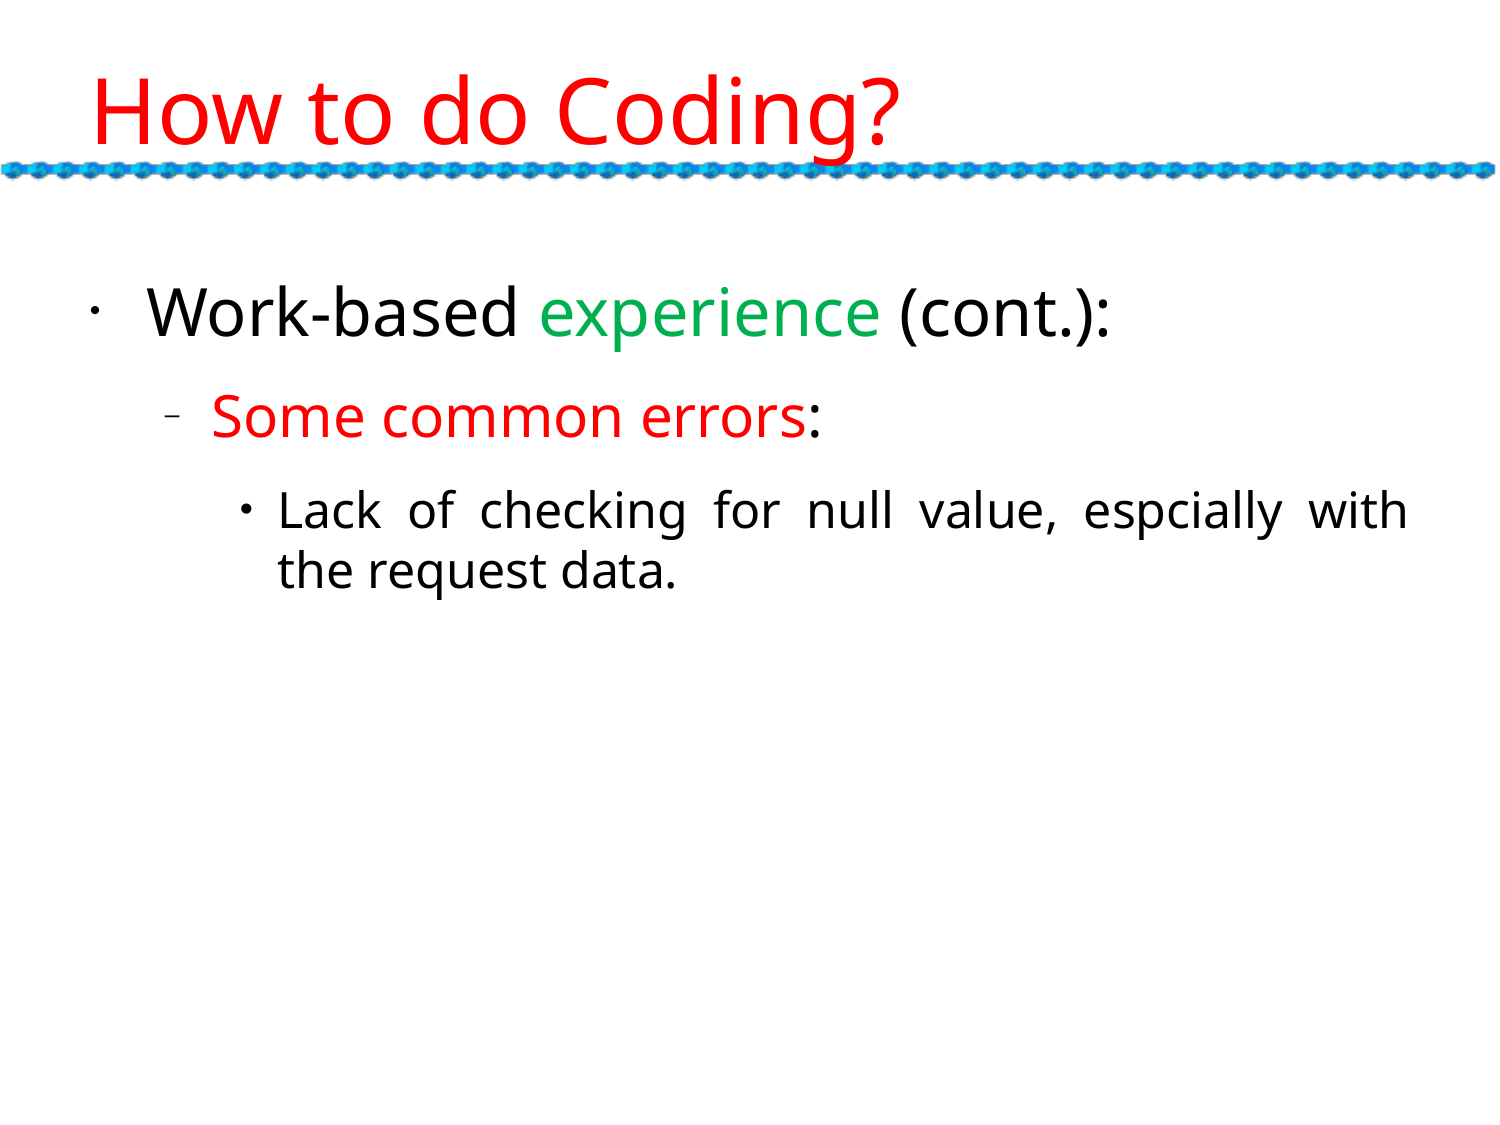

How to do Coding?
# Work-based experience (cont.):
Some common errors:
Lack of checking for null value, espcially with the request data.